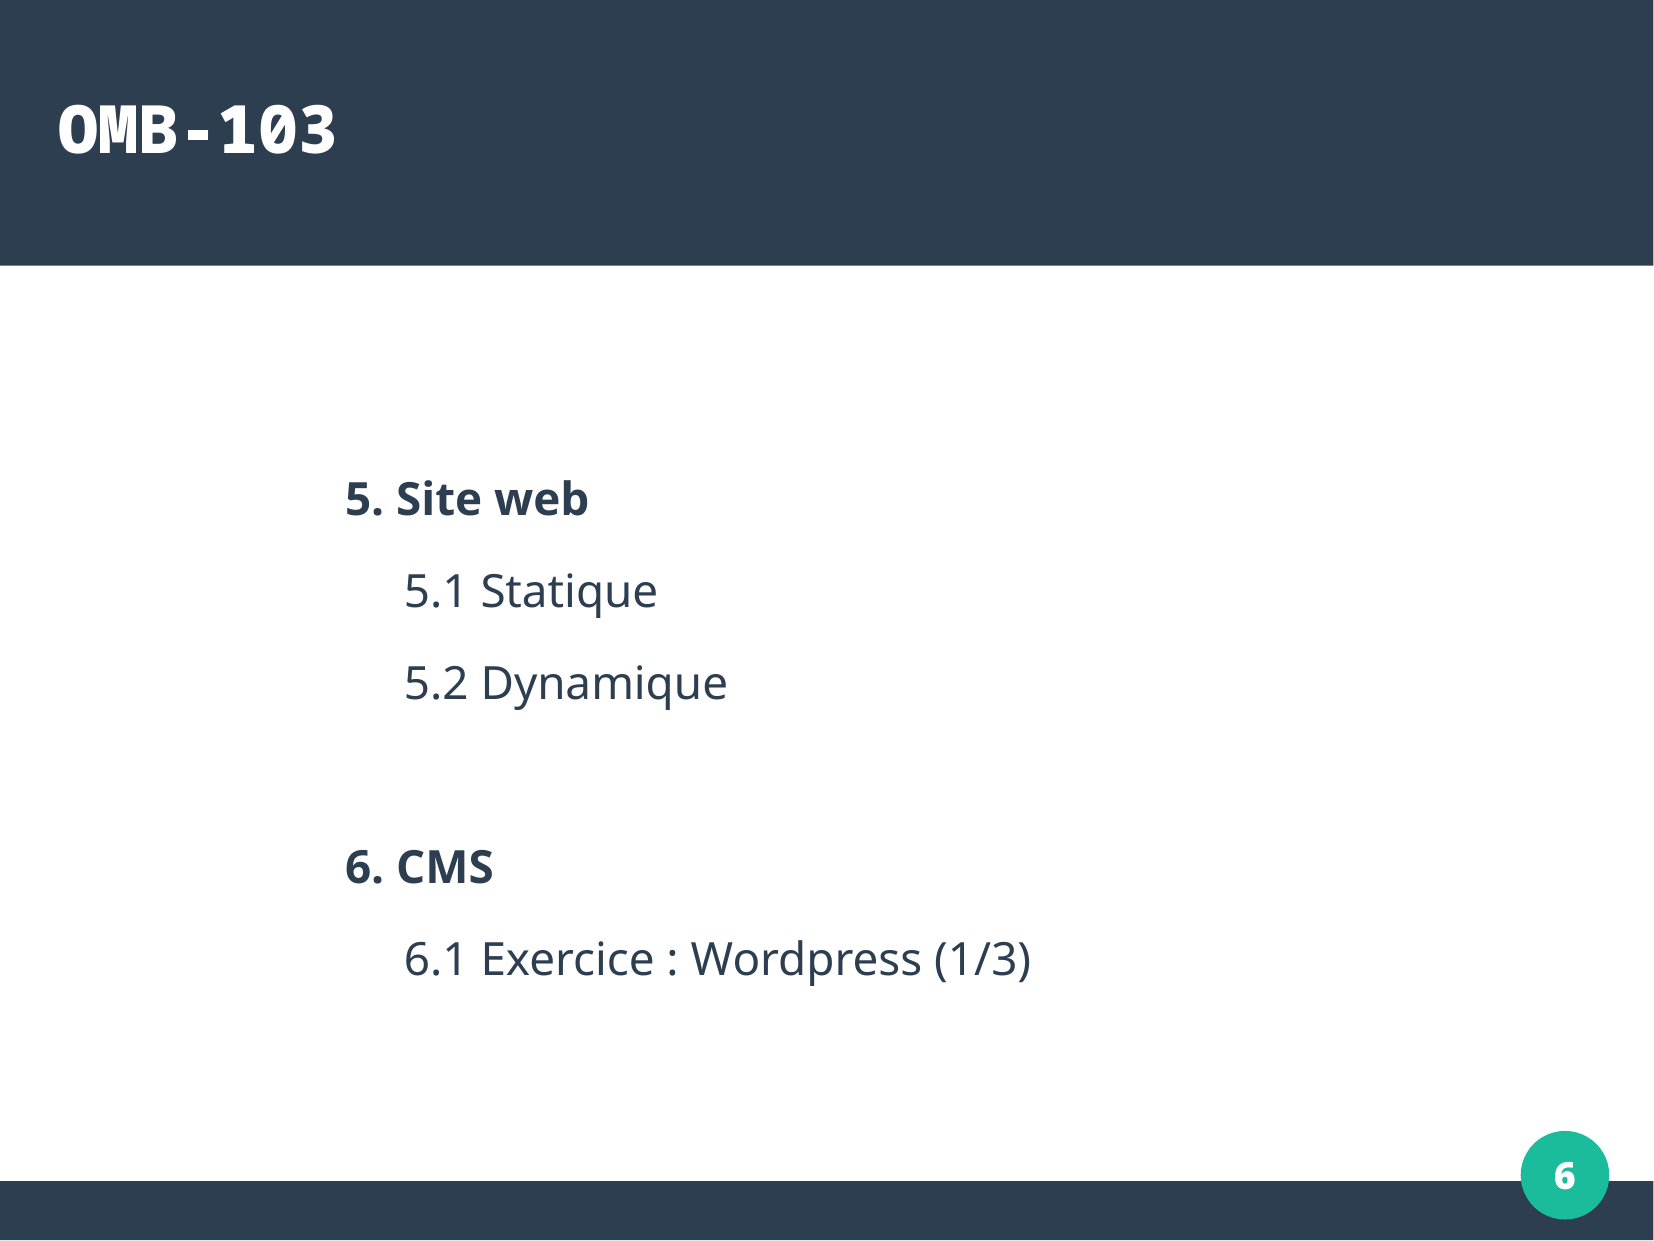

# OMB-103
5. Site web
5.1 Statique
5.2 Dynamique
6. CMS
6.1 Exercice : Wordpress (1/3)
6